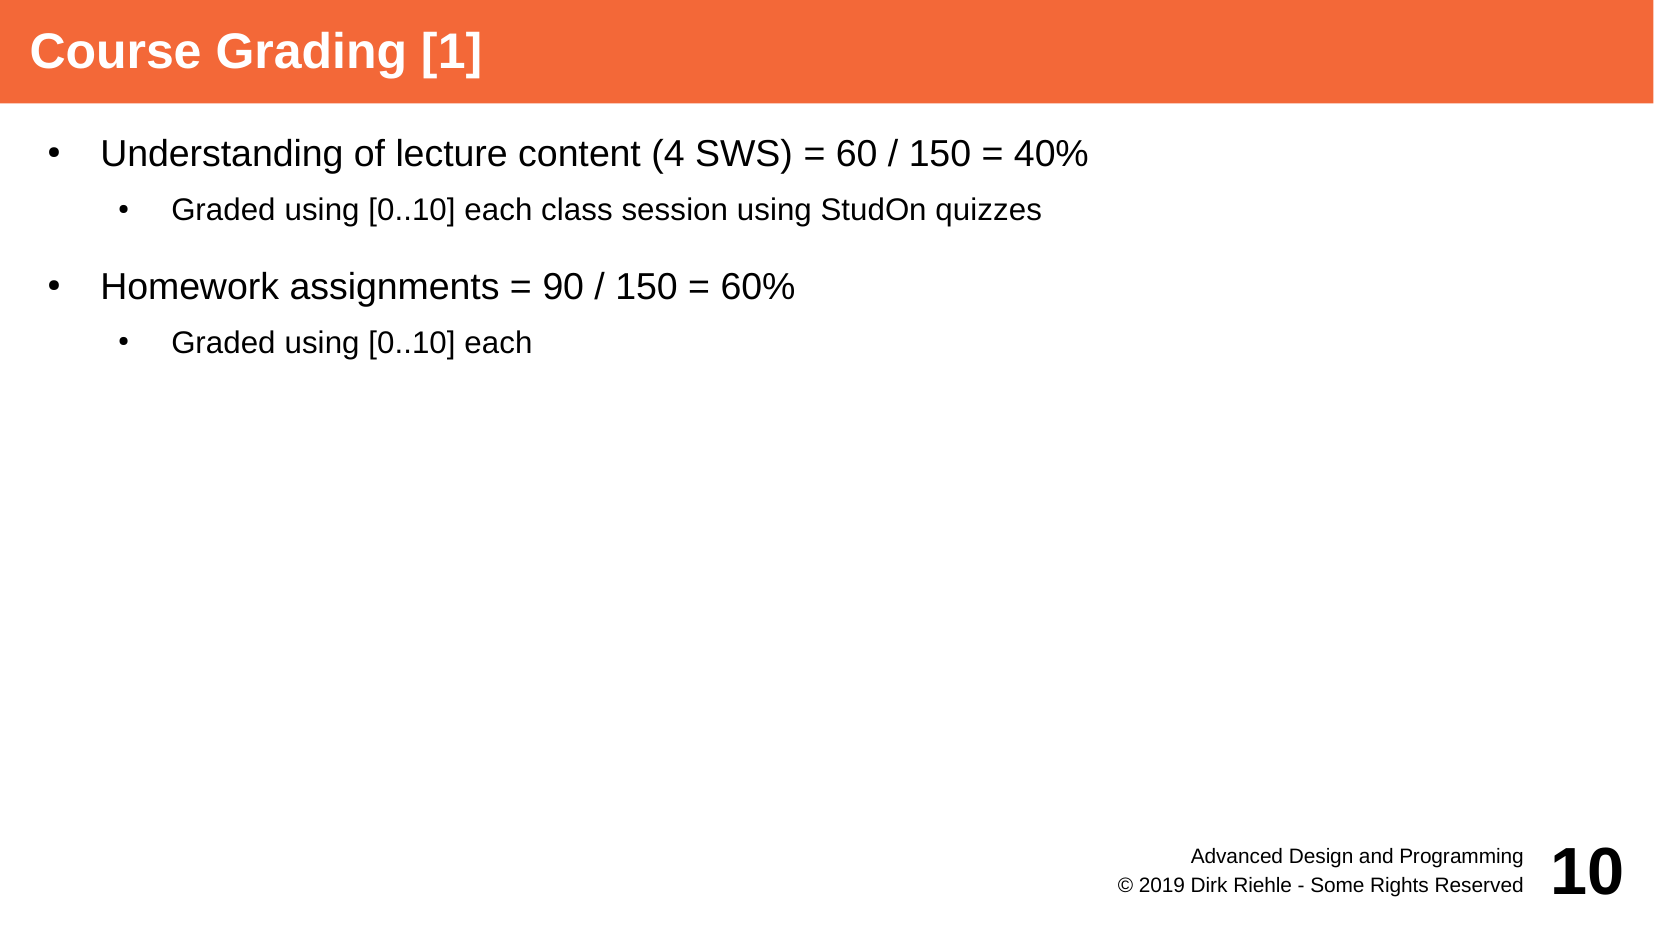

# Course Grading [1]
Understanding of lecture content (4 SWS) = 60 / 150 = 40%
Graded using [0..10] each class session using StudOn quizzes
Homework assignments = 90 / 150 = 60%
Graded using [0..10] each
Advanced Design and Programming
10
© 2019 Dirk Riehle - Some Rights Reserved
[1]	Also see http://osr.cs.fau.de/teaching/course-resources/grading-schemes-and-scales/